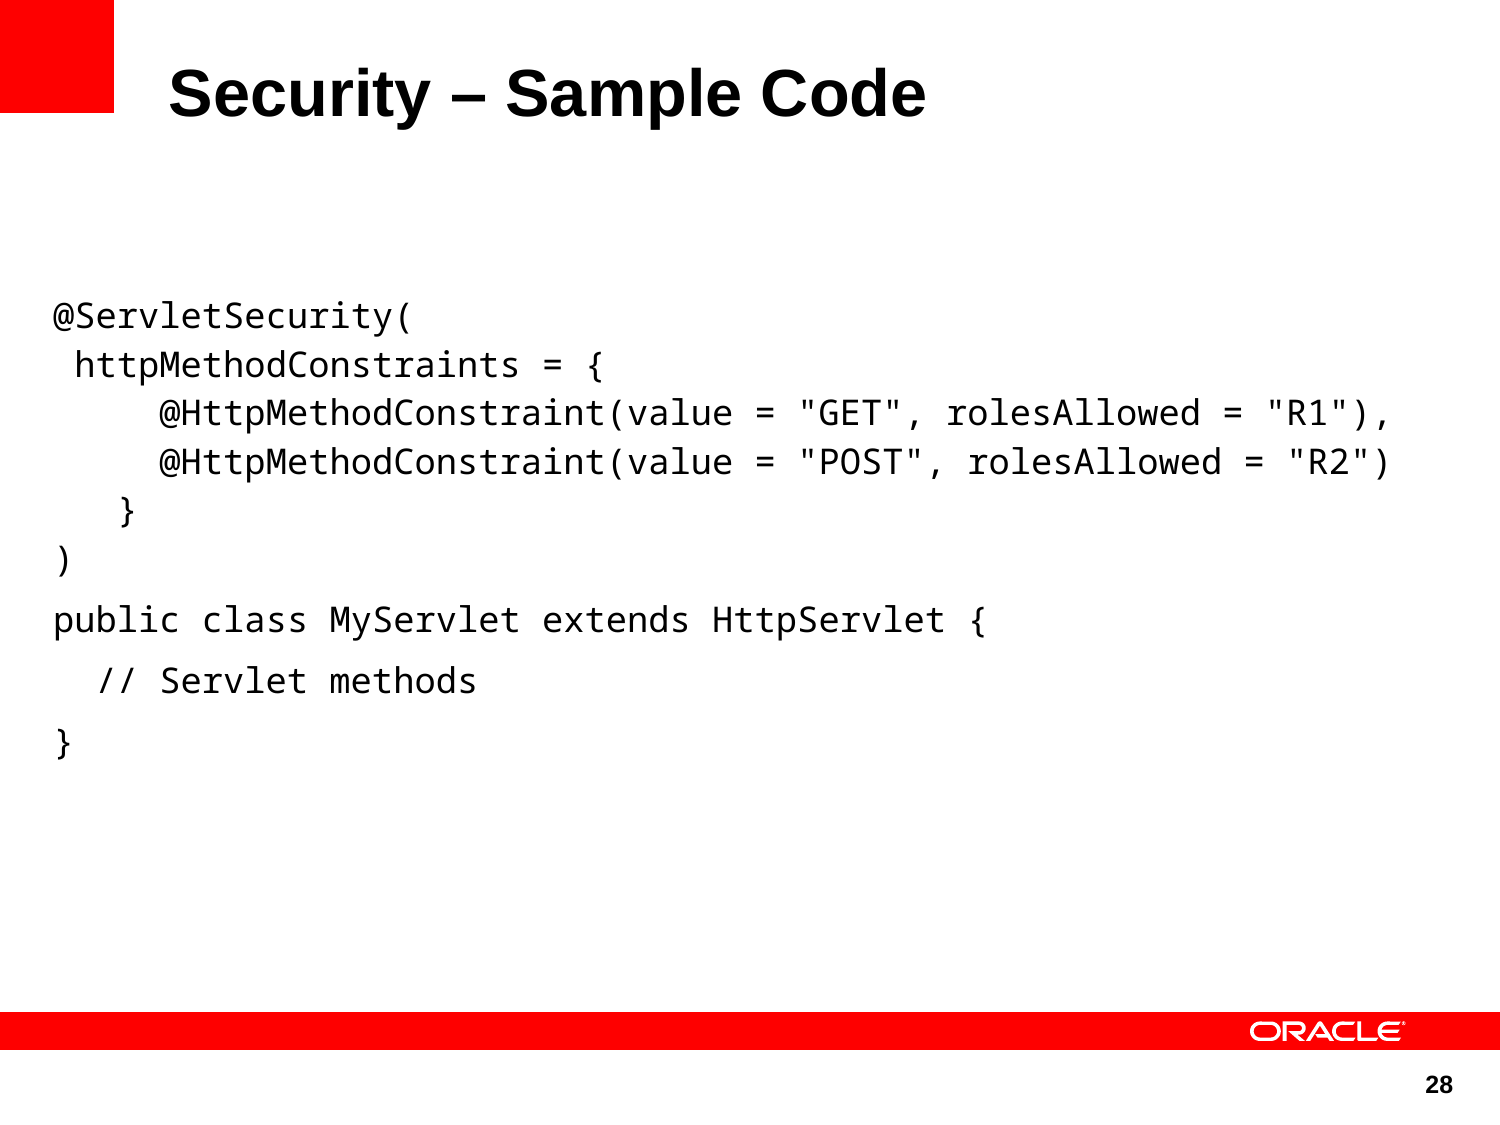

# Security – Sample Code
@ServletSecurity(
 httpMethodConstraints = {
 @HttpMethodConstraint(value = "GET", rolesAllowed = "R1"),
 @HttpMethodConstraint(value = "POST", rolesAllowed = "R2")
 }
)
public class MyServlet extends HttpServlet {
 // Servlet methods
}